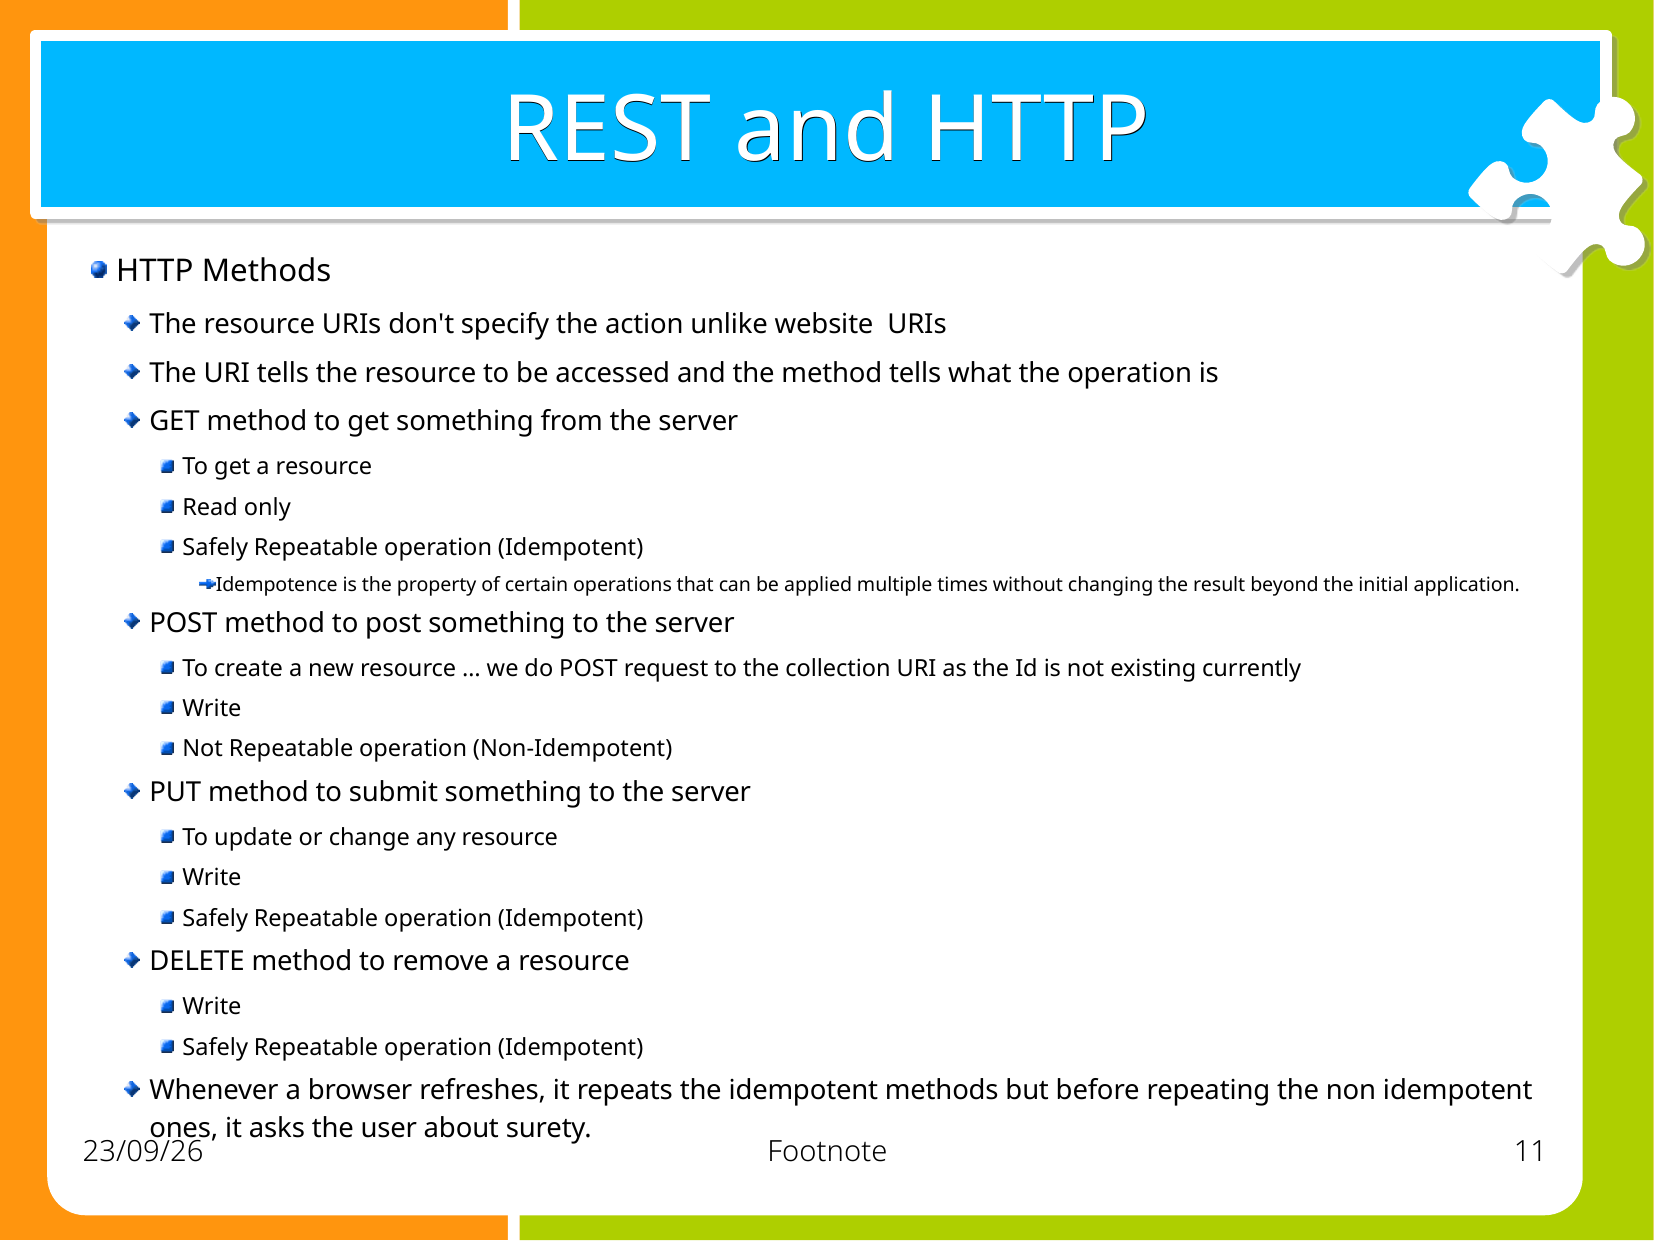

# REST and HTTP
HTTP Methods
The resource URIs don't specify the action unlike website URIs
The URI tells the resource to be accessed and the method tells what the operation is
GET method to get something from the server
To get a resource
Read only
Safely Repeatable operation (Idempotent)
Idempotence is the property of certain operations that can be applied multiple times without changing the result beyond the initial application.
POST method to post something to the server
To create a new resource … we do POST request to the collection URI as the Id is not existing currently
Write
Not Repeatable operation (Non-Idempotent)
PUT method to submit something to the server
To update or change any resource
Write
Safely Repeatable operation (Idempotent)
DELETE method to remove a resource
Write
Safely Repeatable operation (Idempotent)
Whenever a browser refreshes, it repeats the idempotent methods but before repeating the non idempotent ones, it asks the user about surety.
Footnote
11